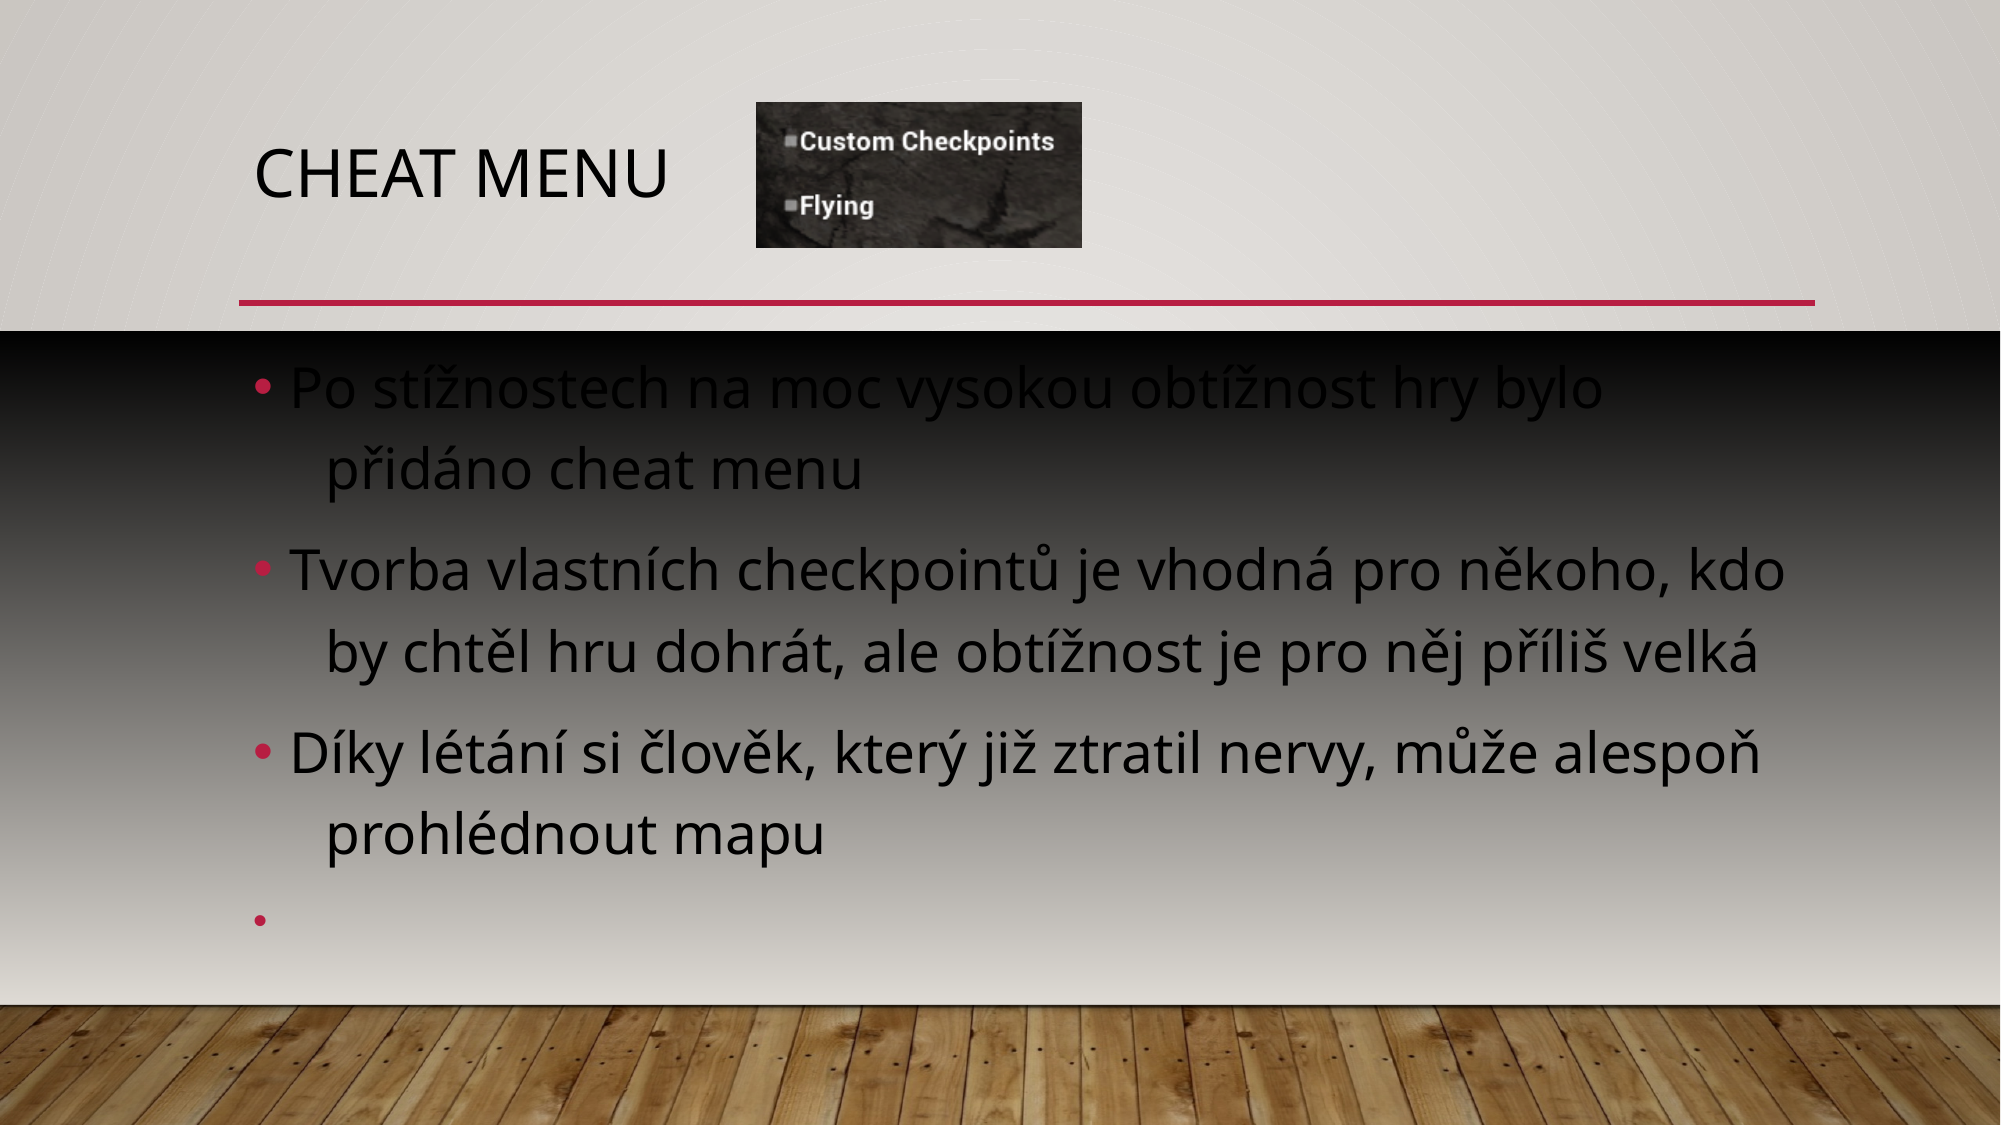

# CHEAT MENU
Po stížnostech na moc vysokou obtížnost hry bylo přidáno cheat menu
Tvorba vlastních checkpointů je vhodná pro někoho, kdo by chtěl hru dohrát, ale obtížnost je pro něj příliš velká
Díky létání si člověk, který již ztratil nervy, může alespoň prohlédnout mapu